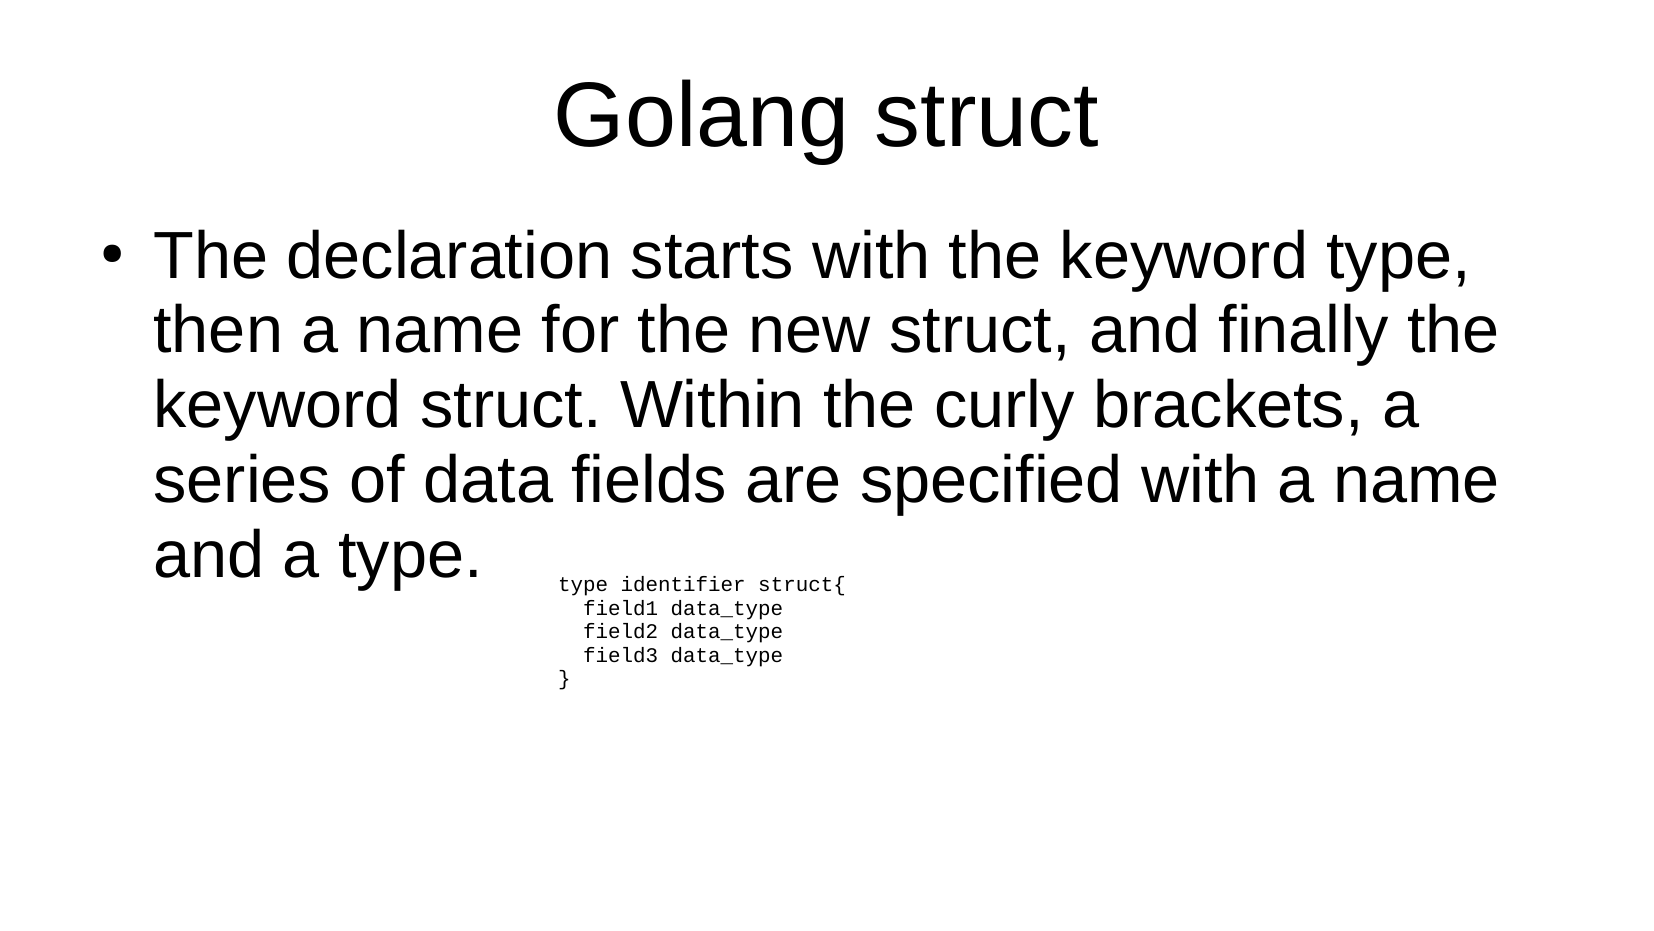

# Golang struct
The declaration starts with the keyword type, then a name for the new struct, and finally the keyword struct. Within the curly brackets, a series of data fields are specified with a name and a type.
type identifier struct{
 field1 data_type
 field2 data_type
 field3 data_type
}